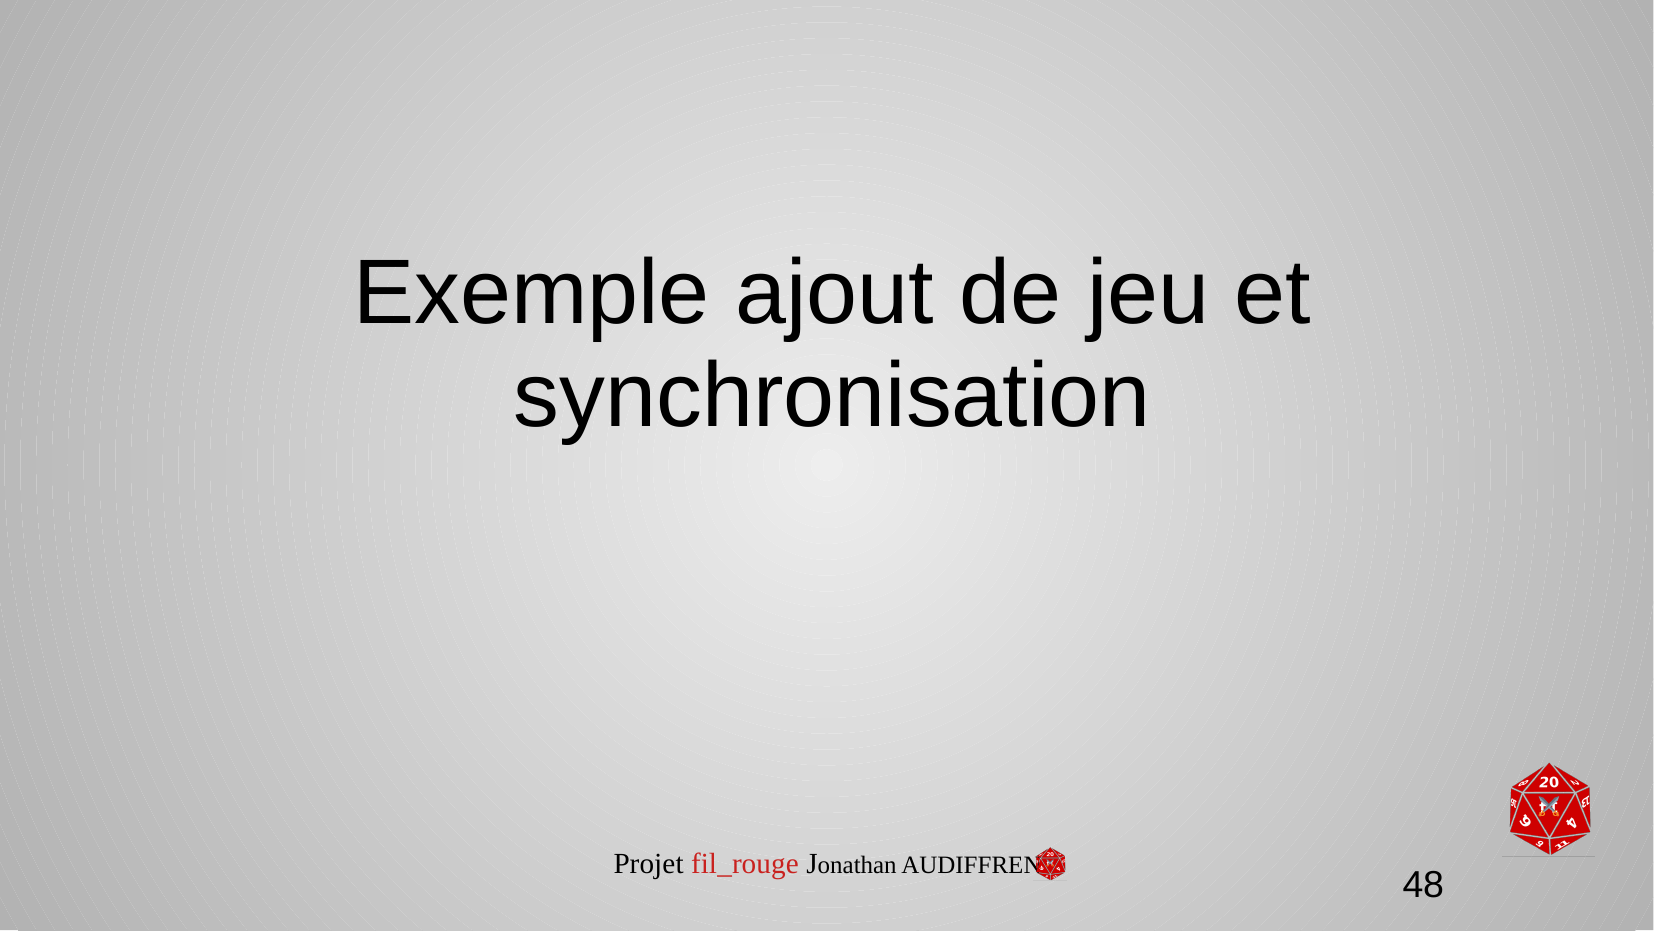

# Exemple ajout de jeu et synchronisation